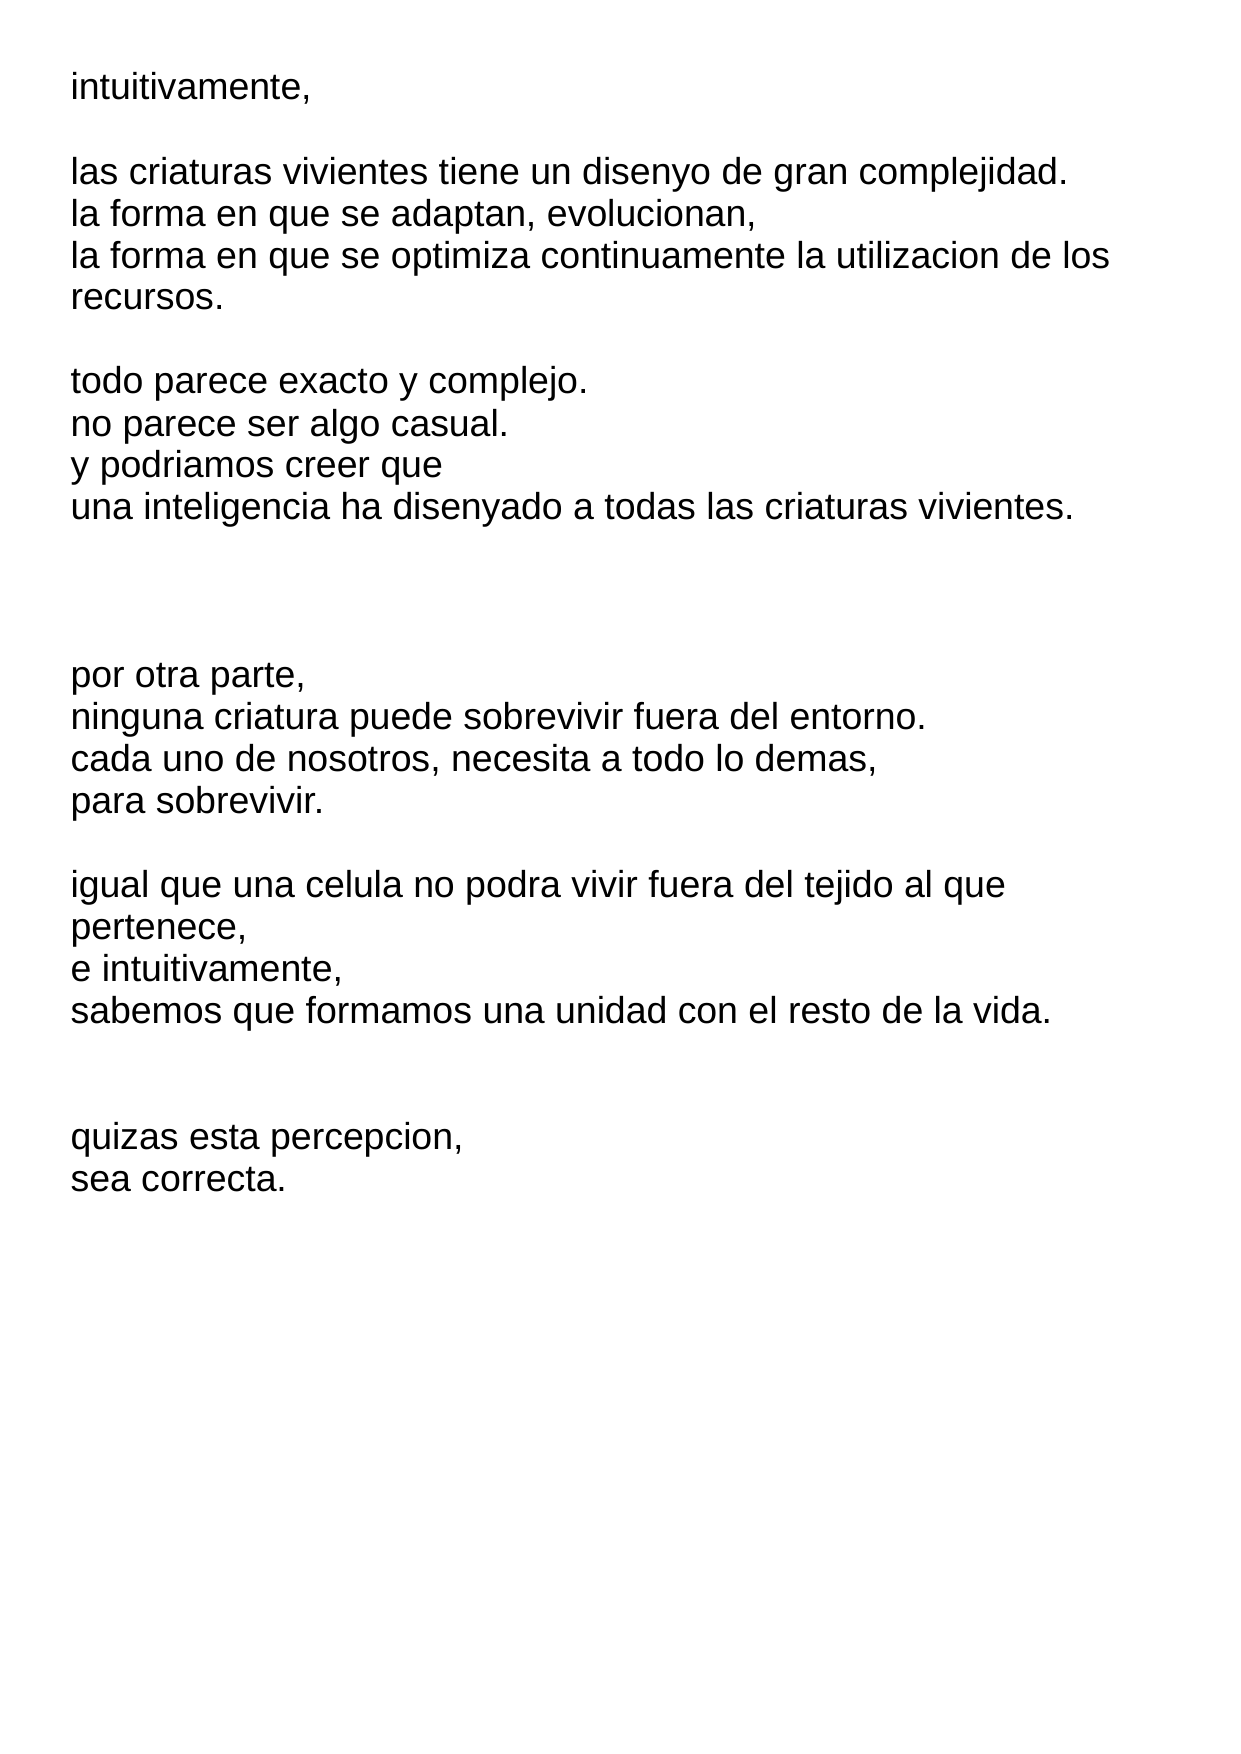

intuitivamente,
las criaturas vivientes tiene un disenyo de gran complejidad.
la forma en que se adaptan, evolucionan,
la forma en que se optimiza continuamente la utilizacion de los recursos.
todo parece exacto y complejo.
no parece ser algo casual.
y podriamos creer que
una inteligencia ha disenyado a todas las criaturas vivientes.
por otra parte,
ninguna criatura puede sobrevivir fuera del entorno.
cada uno de nosotros, necesita a todo lo demas,
para sobrevivir.
igual que una celula no podra vivir fuera del tejido al que pertenece,
e intuitivamente,
sabemos que formamos una unidad con el resto de la vida.
quizas esta percepcion,
sea correcta.